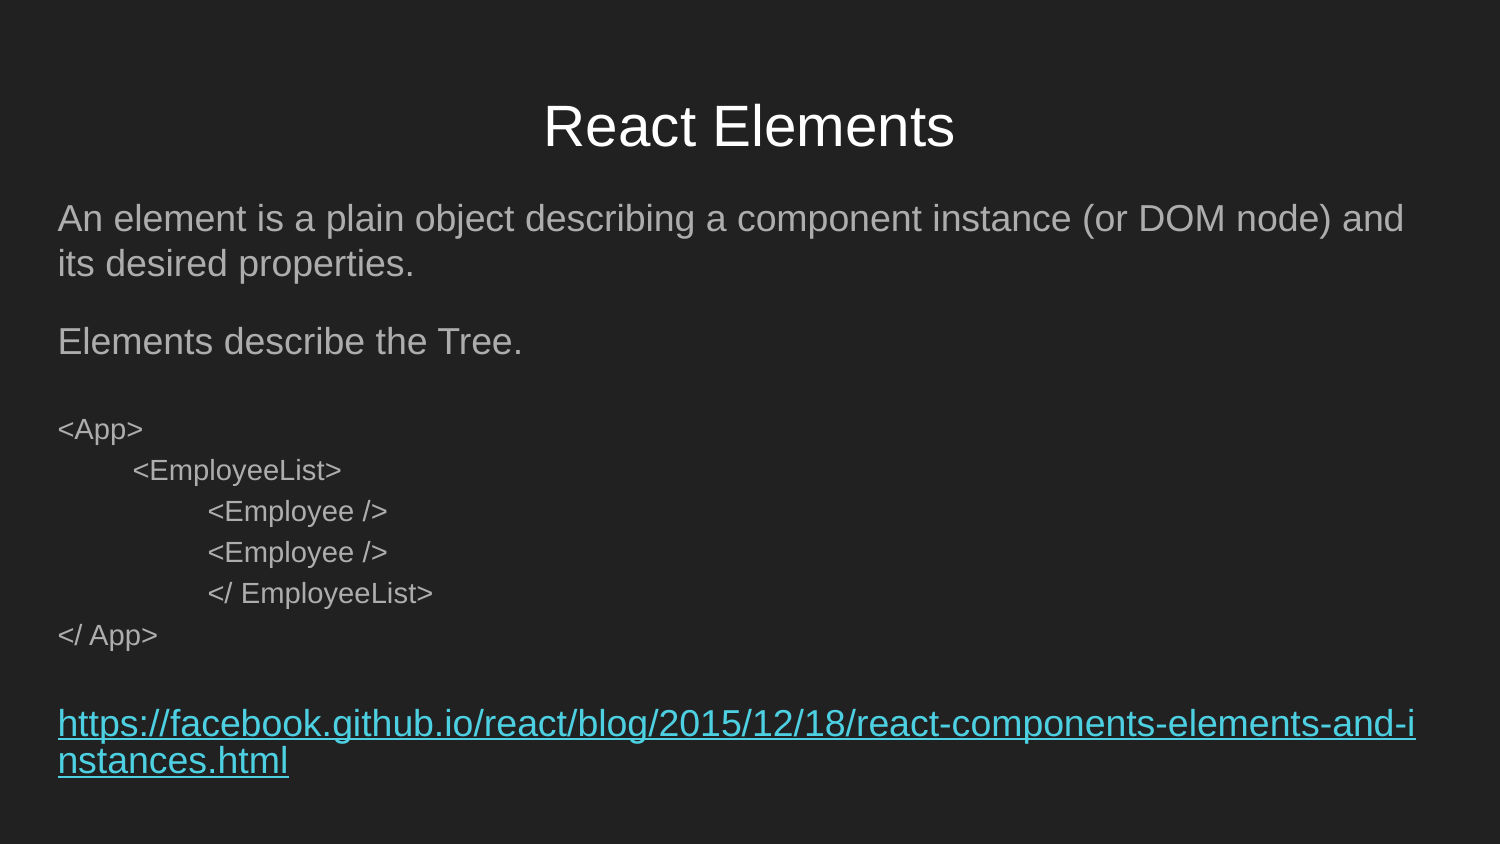

# React Elements
An element is a plain object describing a component instance (or DOM node) and its desired properties.
Elements describe the Tree.
<App>
	<EmployeeList>
		<Employee />
<Employee />
</ EmployeeList>
</ App>
https://facebook.github.io/react/blog/2015/12/18/react-components-elements-and-instances.html